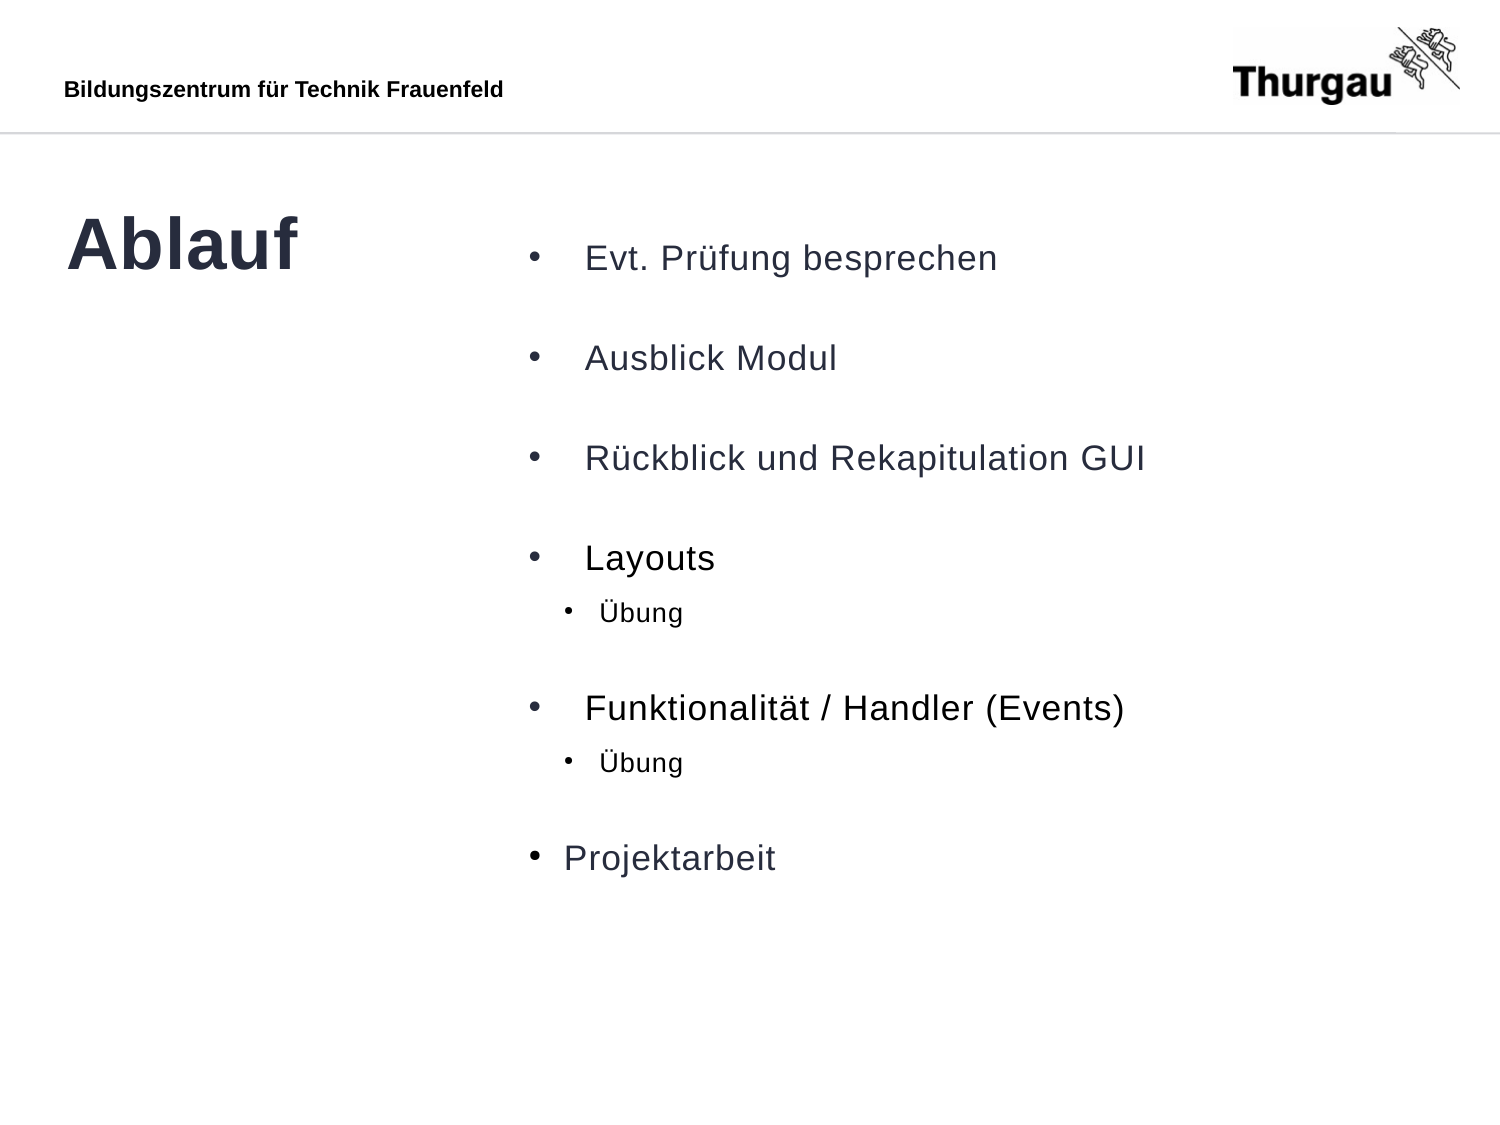

Bildungszentrum für Technik Frauenfeld
Ablauf
Evt. Prüfung besprechen
Ausblick Modul
Rückblick und Rekapitulation GUI
Layouts
Übung
Funktionalität / Handler (Events)
Übung
Projektarbeit